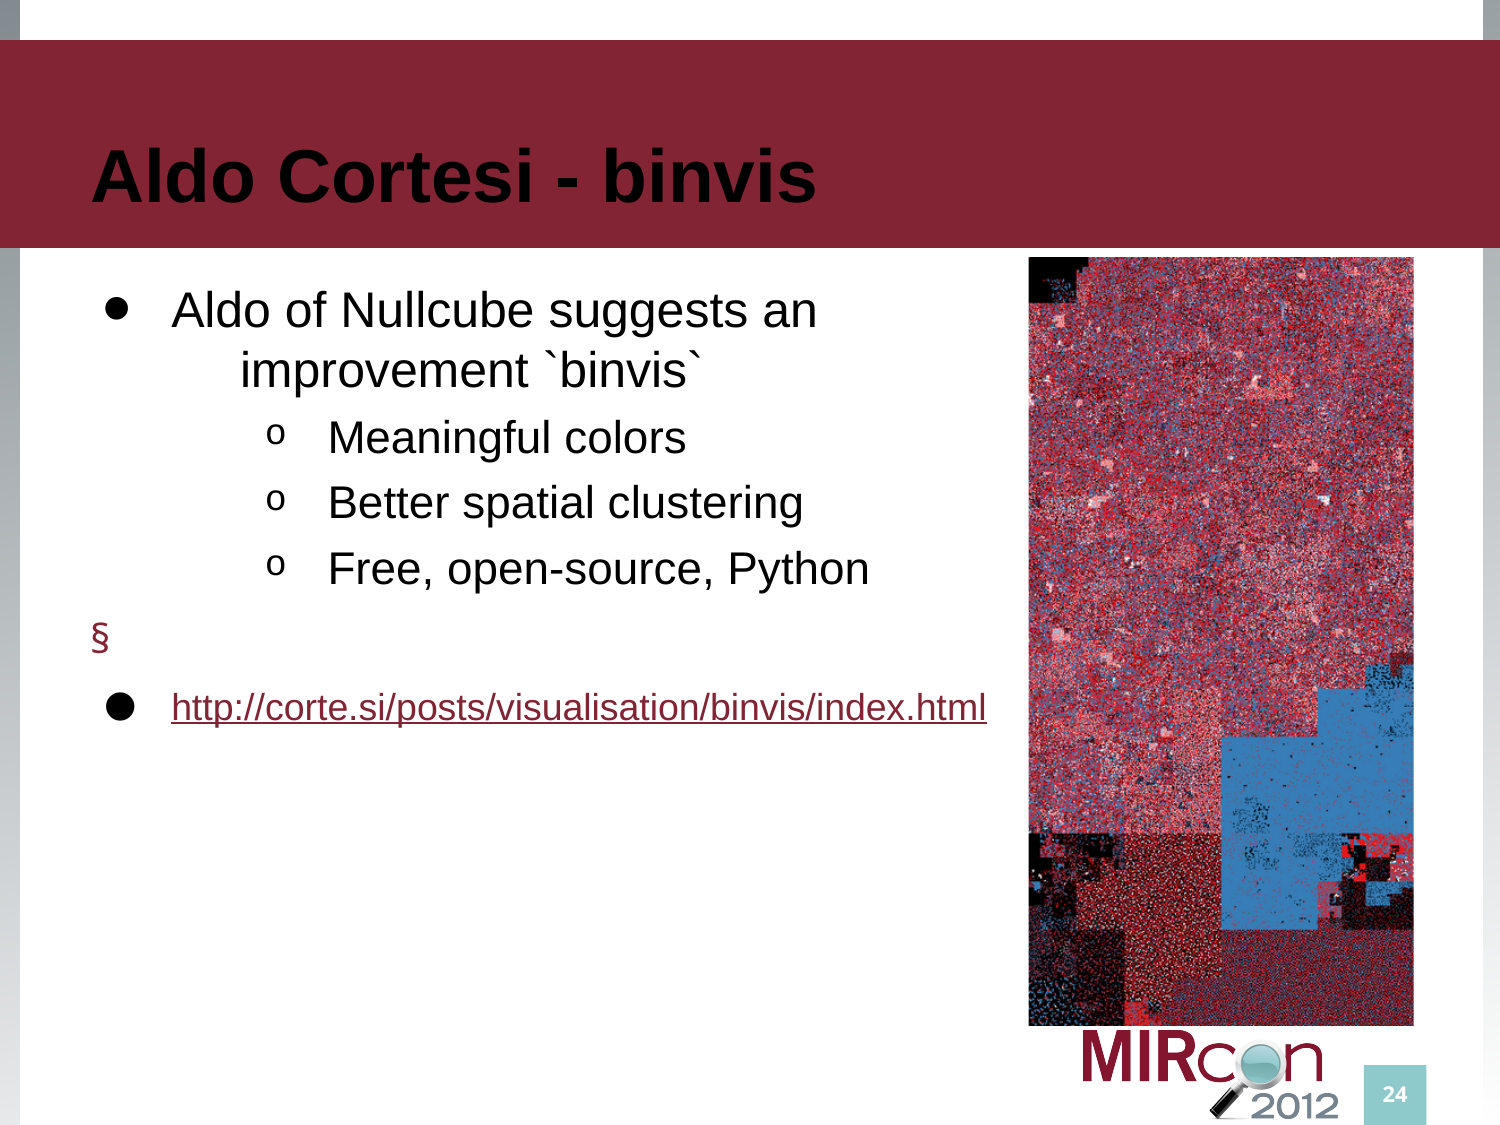

# Aldo Cortesi - binvis
Aldo of Nullcube suggests an improvement `binvis`
Meaningful colors
Better spatial clustering
Free, open-source, Python
http://corte.si/posts/visualisation/binvis/index.html